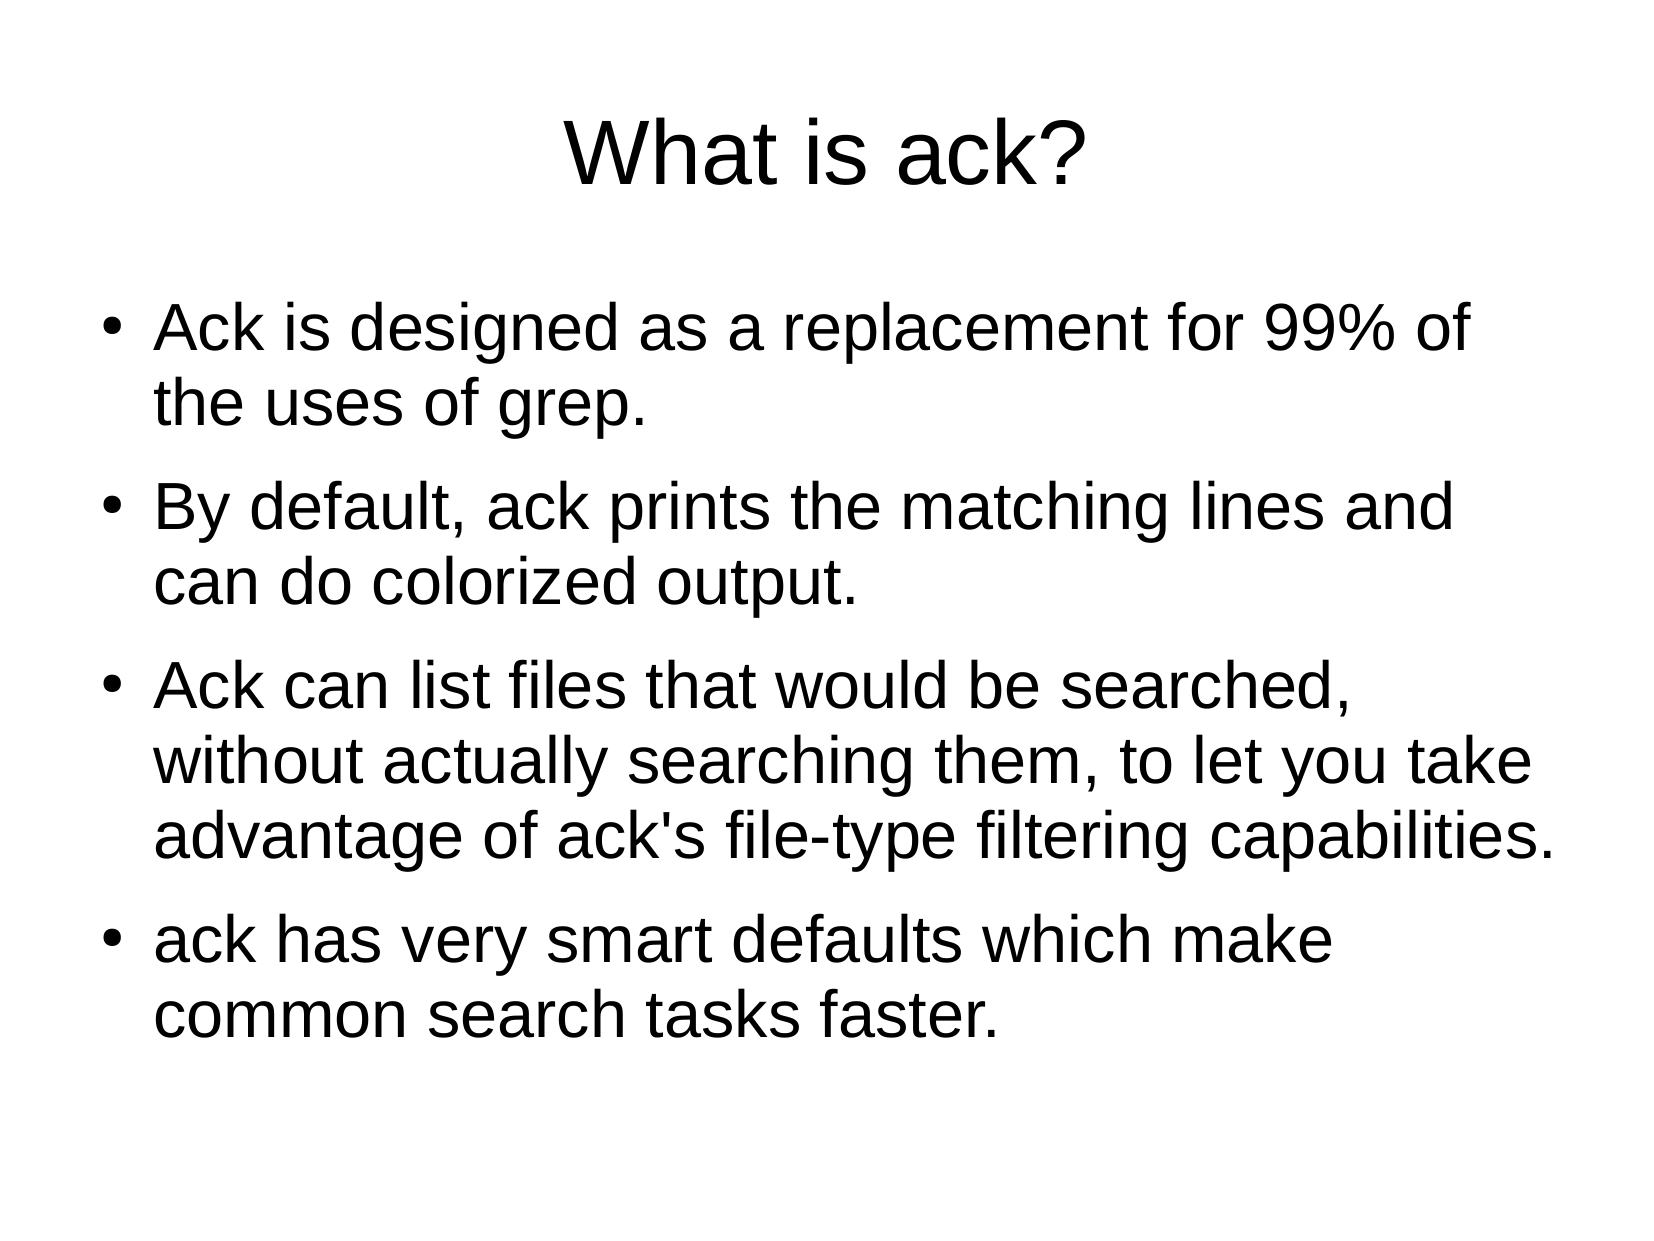

# What is ack?
Ack is designed as a replacement for 99% of the uses of grep.
By default, ack prints the matching lines and can do colorized output.
Ack can list files that would be searched, without actually searching them, to let you take advantage of ack's file-type filtering capabilities.
ack has very smart defaults which make common search tasks faster.